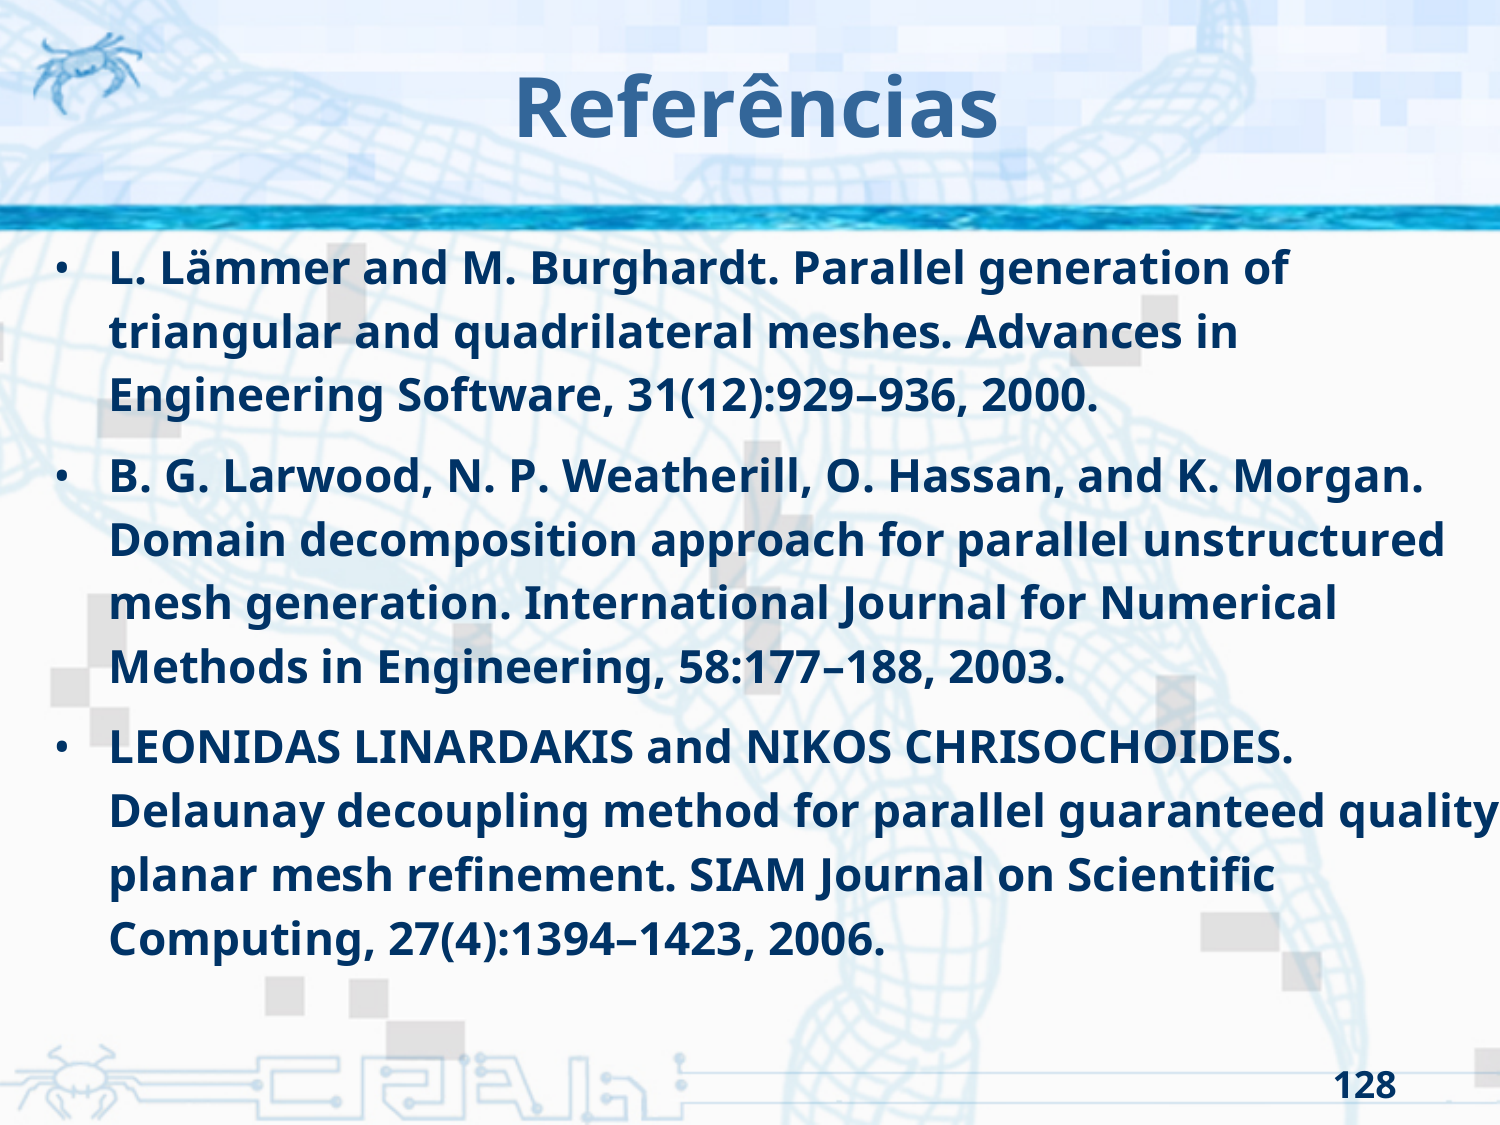

# Referências
L. Lämmer and M. Burghardt. Parallel generation of triangular and quadrilateral meshes. Advances in Engineering Software, 31(12):929–936, 2000.
B. G. Larwood, N. P. Weatherill, O. Hassan, and K. Morgan. Domain decomposition approach for parallel unstructured mesh generation. International Journal for Numerical Methods in Engineering, 58:177–188, 2003.
LEONIDAS LINARDAKIS and NIKOS CHRISOCHOIDES. Delaunay decoupling method for parallel guaranteed quality planar mesh refinement. SIAM Journal on Scientific Computing, 27(4):1394–1423, 2006.